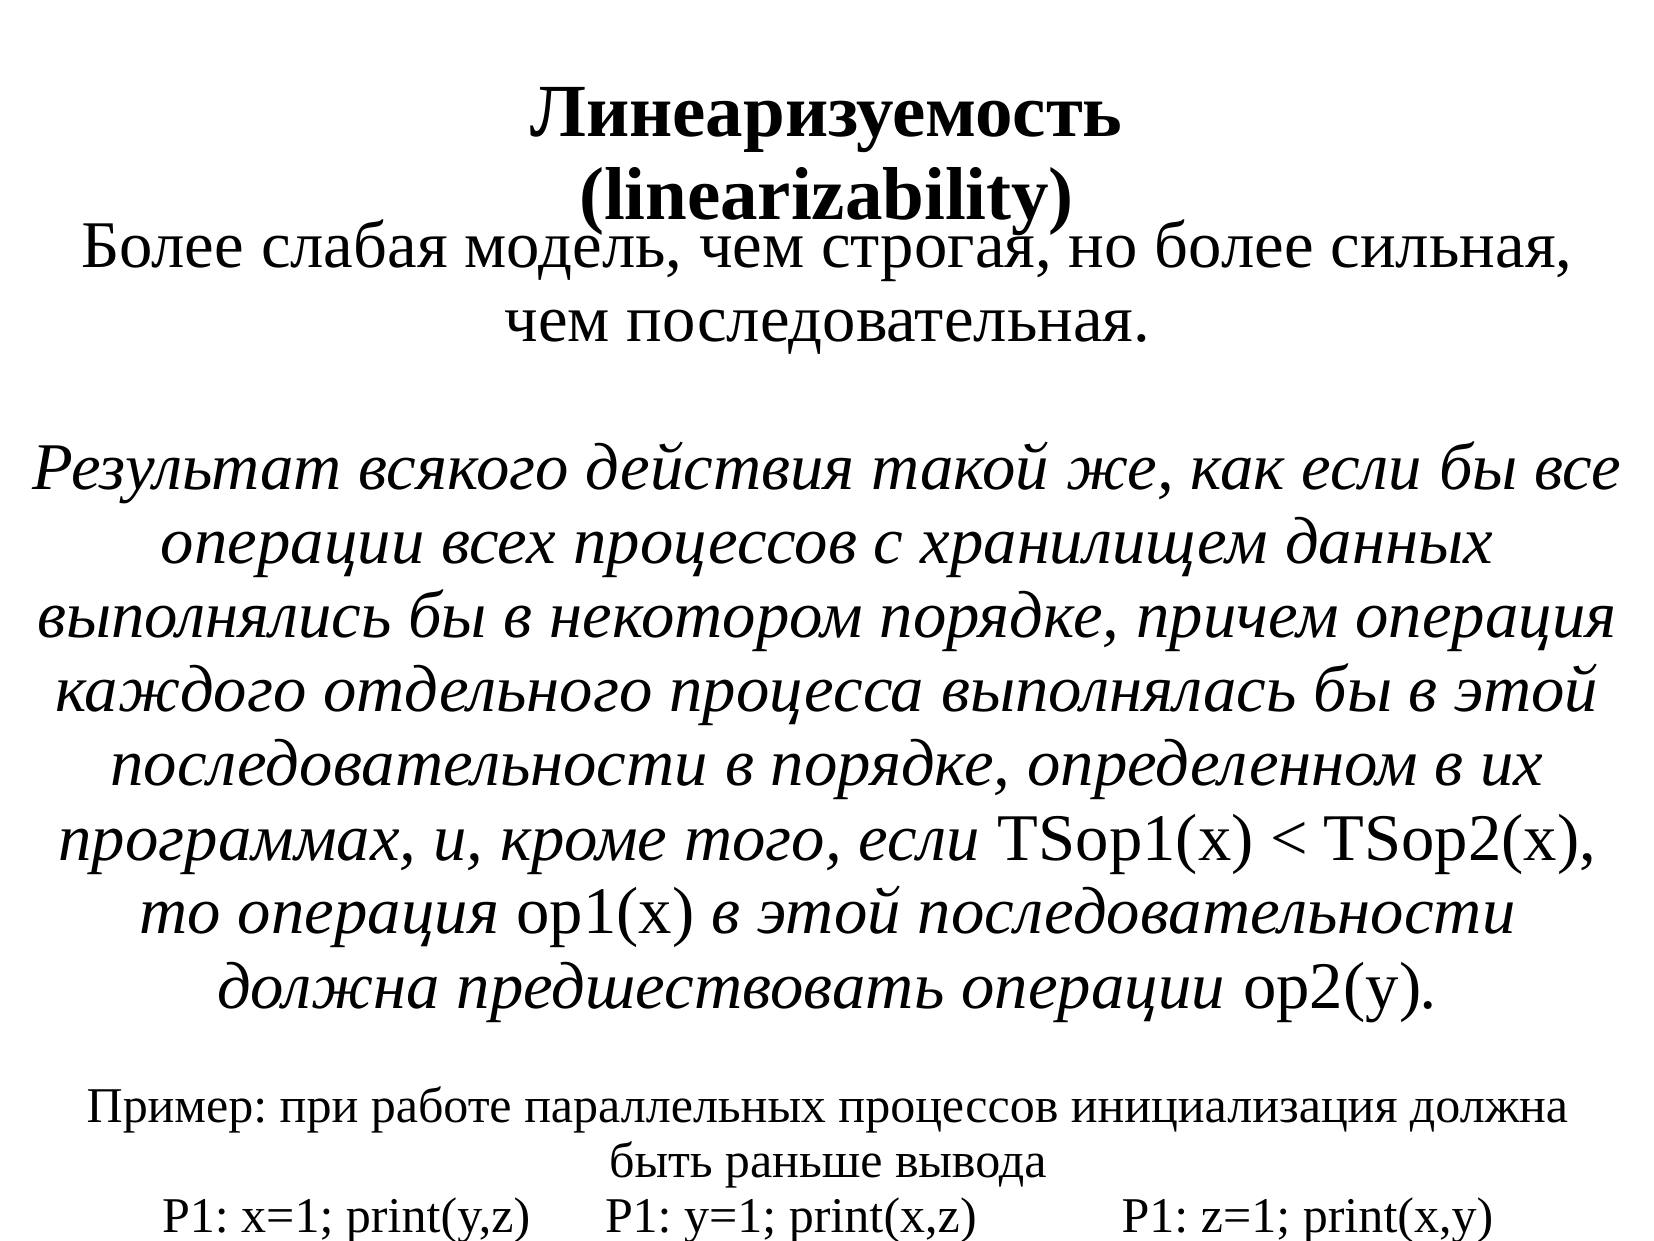

# Линеаризуемость (linearizability)
Более слабая модель, чем строгая, но более сильная, чем последовательная.
Результат всякого действия такой же, как если бы все операции всех процессов с хранилищем данных выполнялись бы в некотором порядке, причем операция каждого отдельного процесса выполнялась бы в этой последовательности в порядке, определенном в их программах, и, кроме того, если TSop1(x) < TSop2(x), то операция op1(x) в этой последовательности должна предшествовать операции op2(y).
Пример: при работе параллельных процессов инициализация должна быть раньше вывода
P1: x=1; print(y,z)		P1: y=1; print(x,z)		P1: z=1; print(x,y)